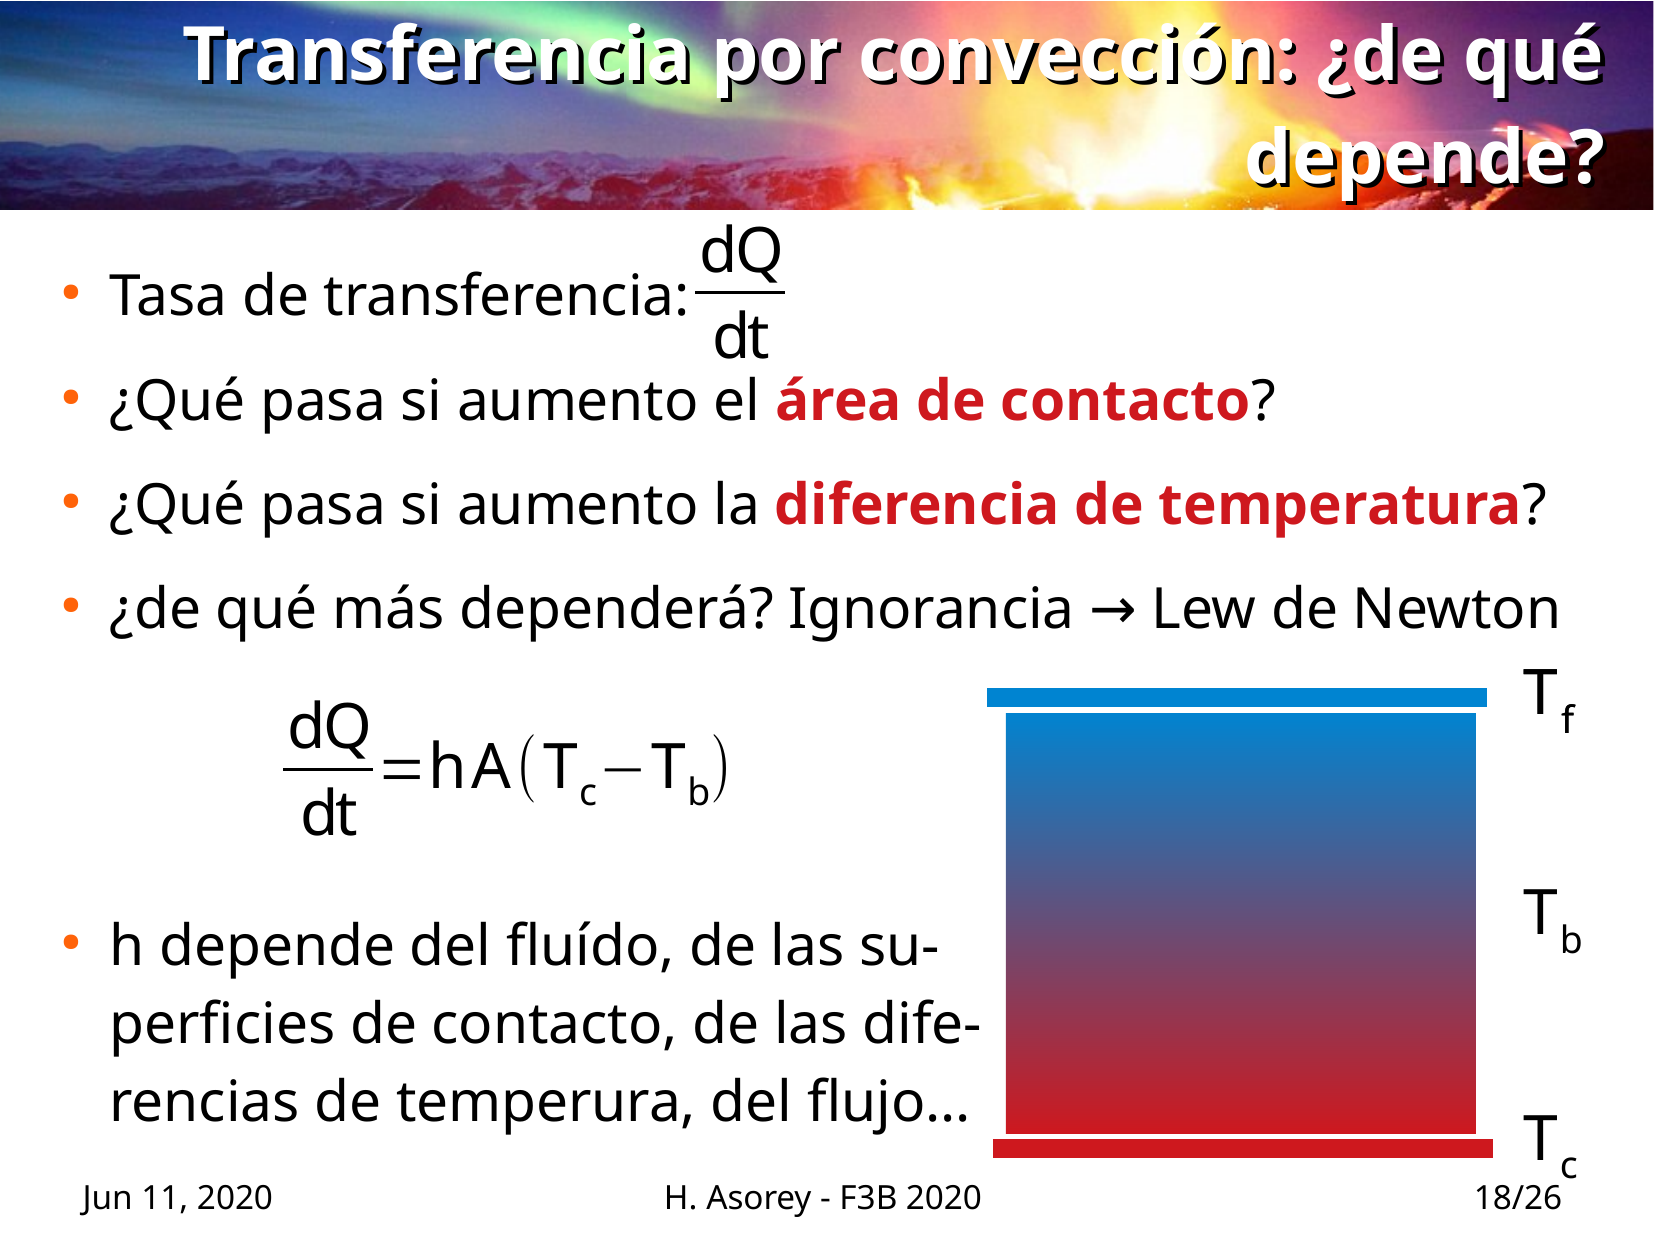

# Transferencia por convección: ¿de qué depende?
Tasa de transferencia:
¿Qué pasa si aumento el área de contacto?
¿Qué pasa si aumento la diferencia de temperatura?
¿de qué más dependerá? Ignorancia → Lew de Newton
h depende del fluído, de las su-
perficies de contacto, de las dife-
rencias de temperura, del flujo...
Jun 11, 2020
H. Asorey - F3B 2020
18